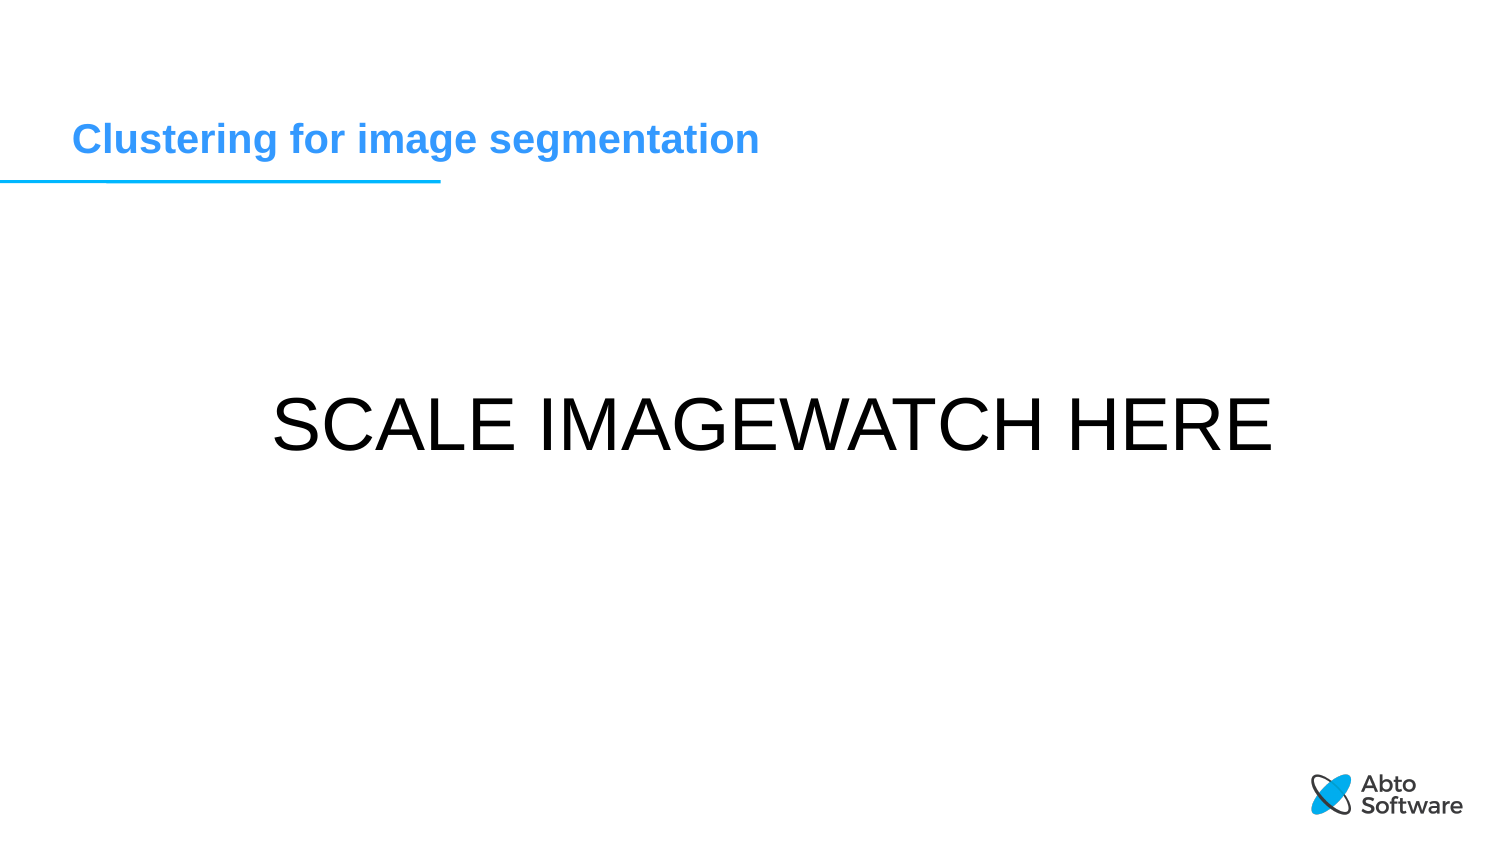

# Clustering for image segmentation
SCALE IMAGEWATCH HERE